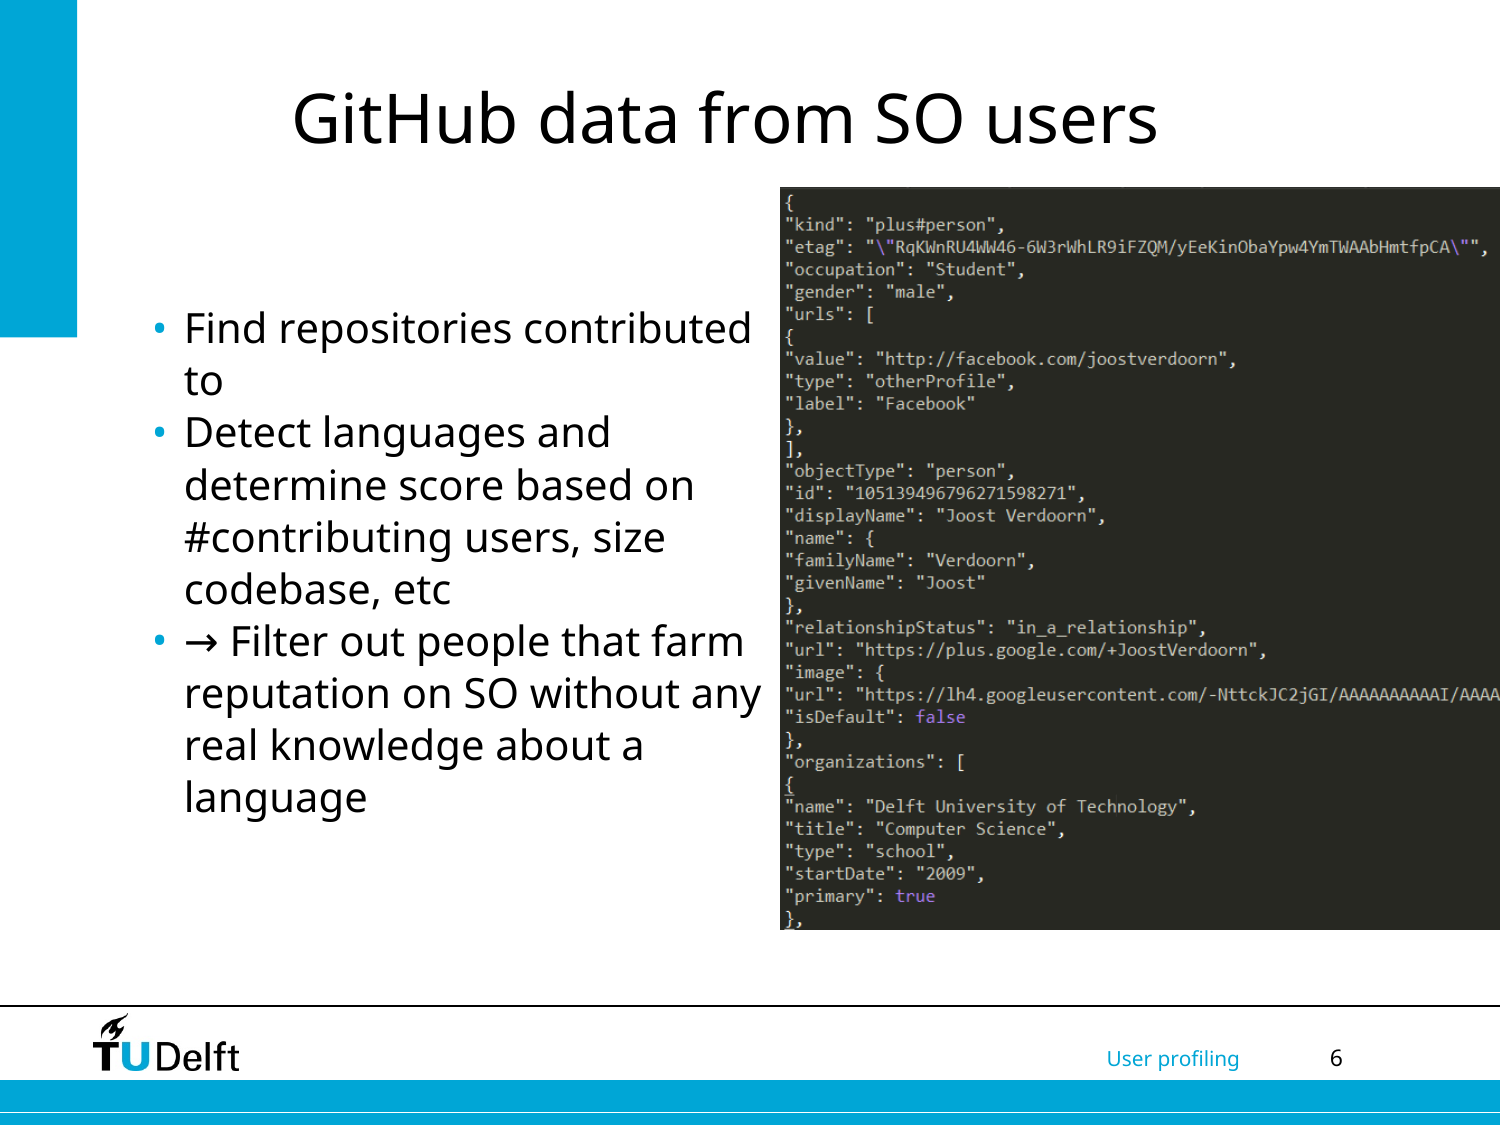

# GitHub data from SO users
Find repositories contributed to
Detect languages and determine score based on #contributing users, size codebase, etc
→ Filter out people that farm reputation on SO without any real knowledge about a language